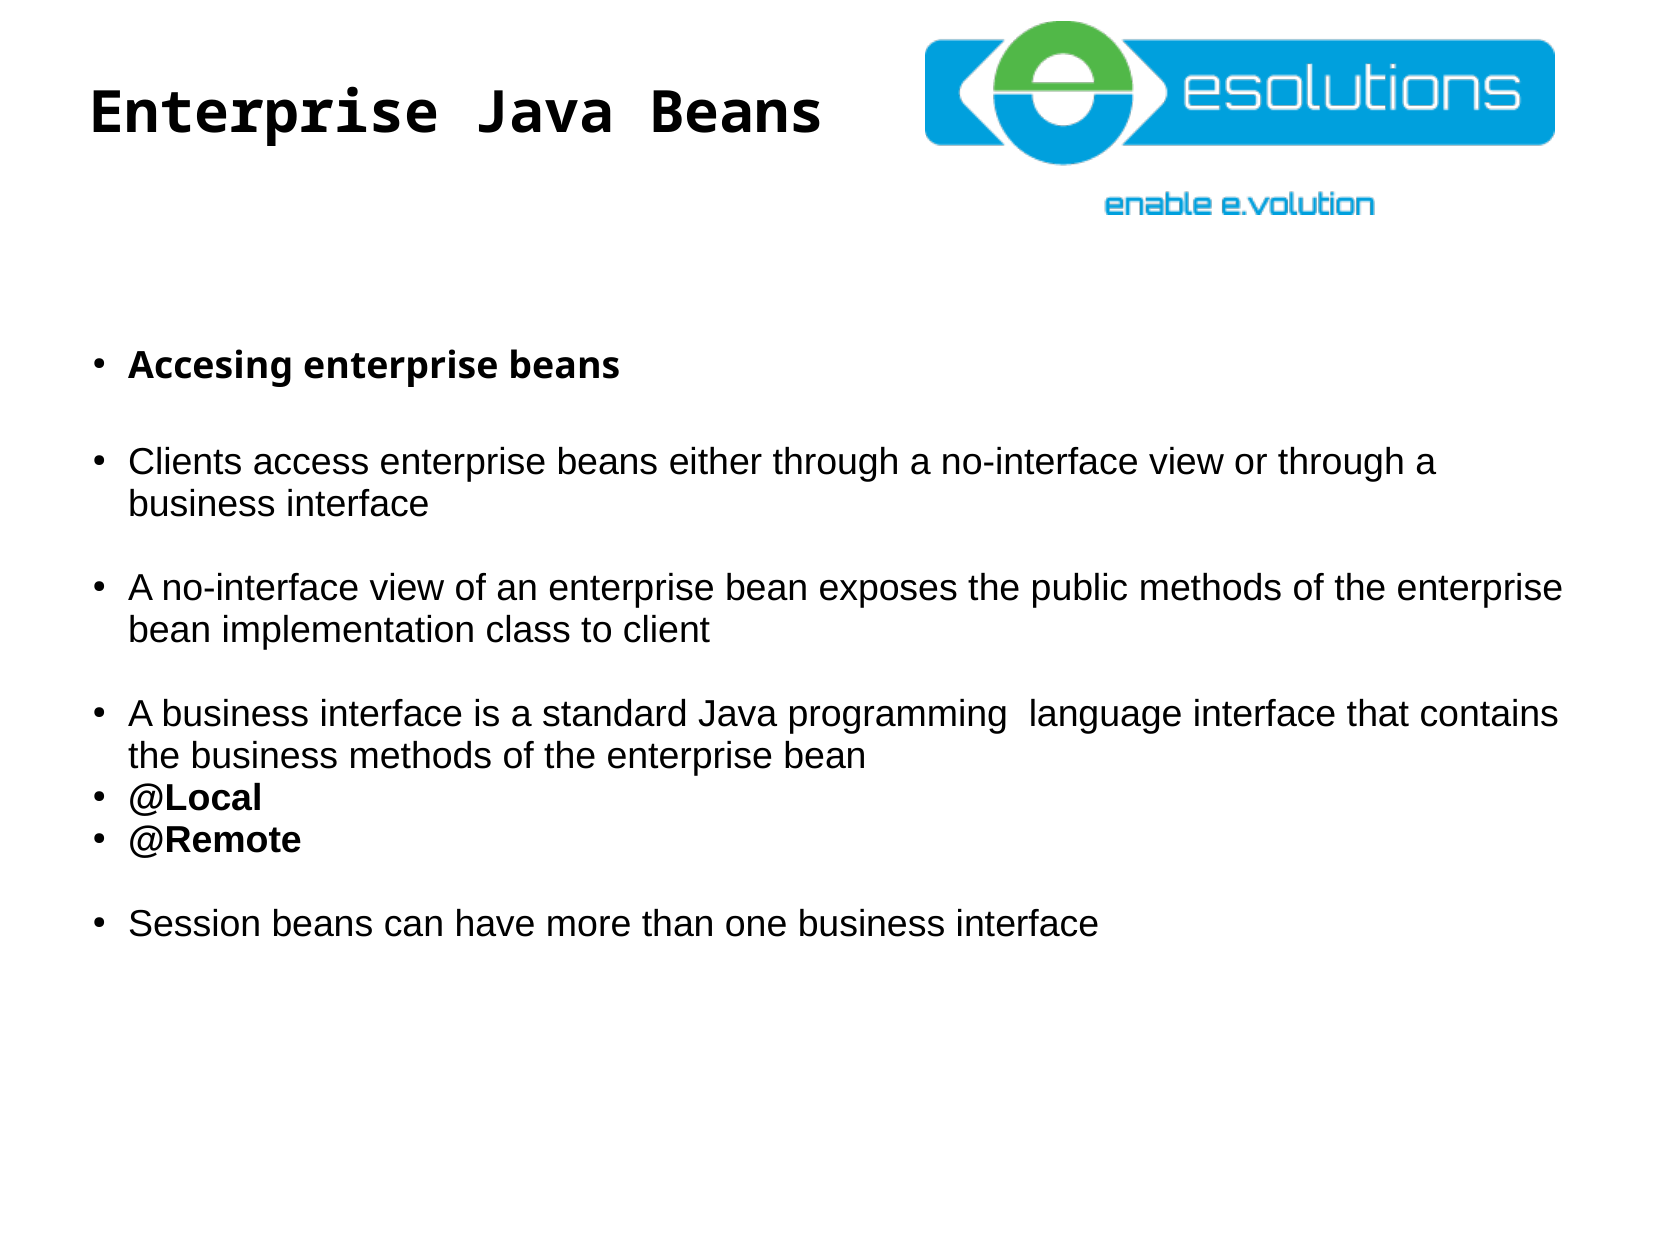

#
Enterprise Java Beans
Accesing enterprise beans
Clients access enterprise beans either through a no-interface view or through a business interface
A no-interface view of an enterprise bean exposes the public methods of the enterprise bean implementation class to client
A business interface is a standard Java programming language interface that contains the business methods of the enterprise bean
@Local
@Remote
Session beans can have more than one business interface